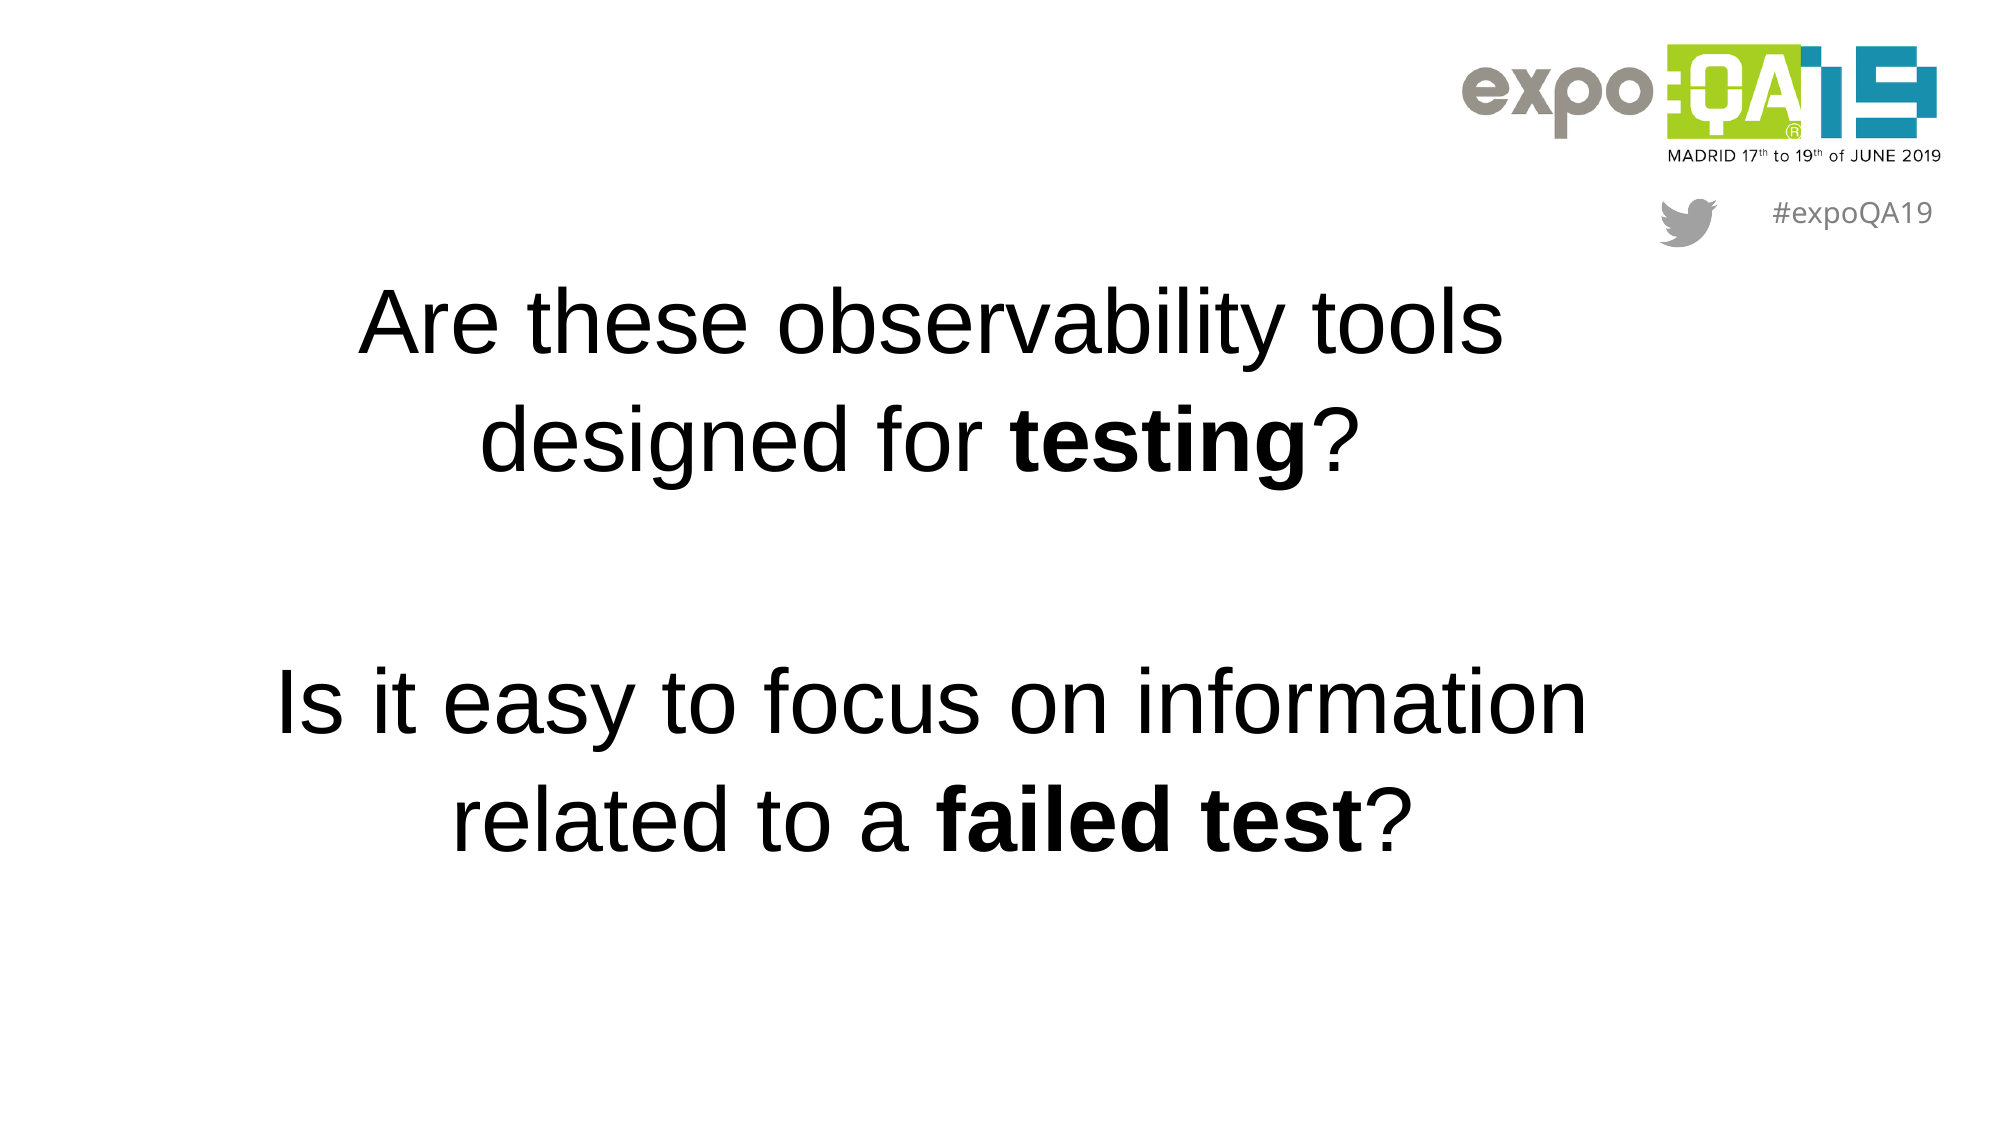

Are these observability tools designed for testing?
Is it easy to focus on information related to a failed test?